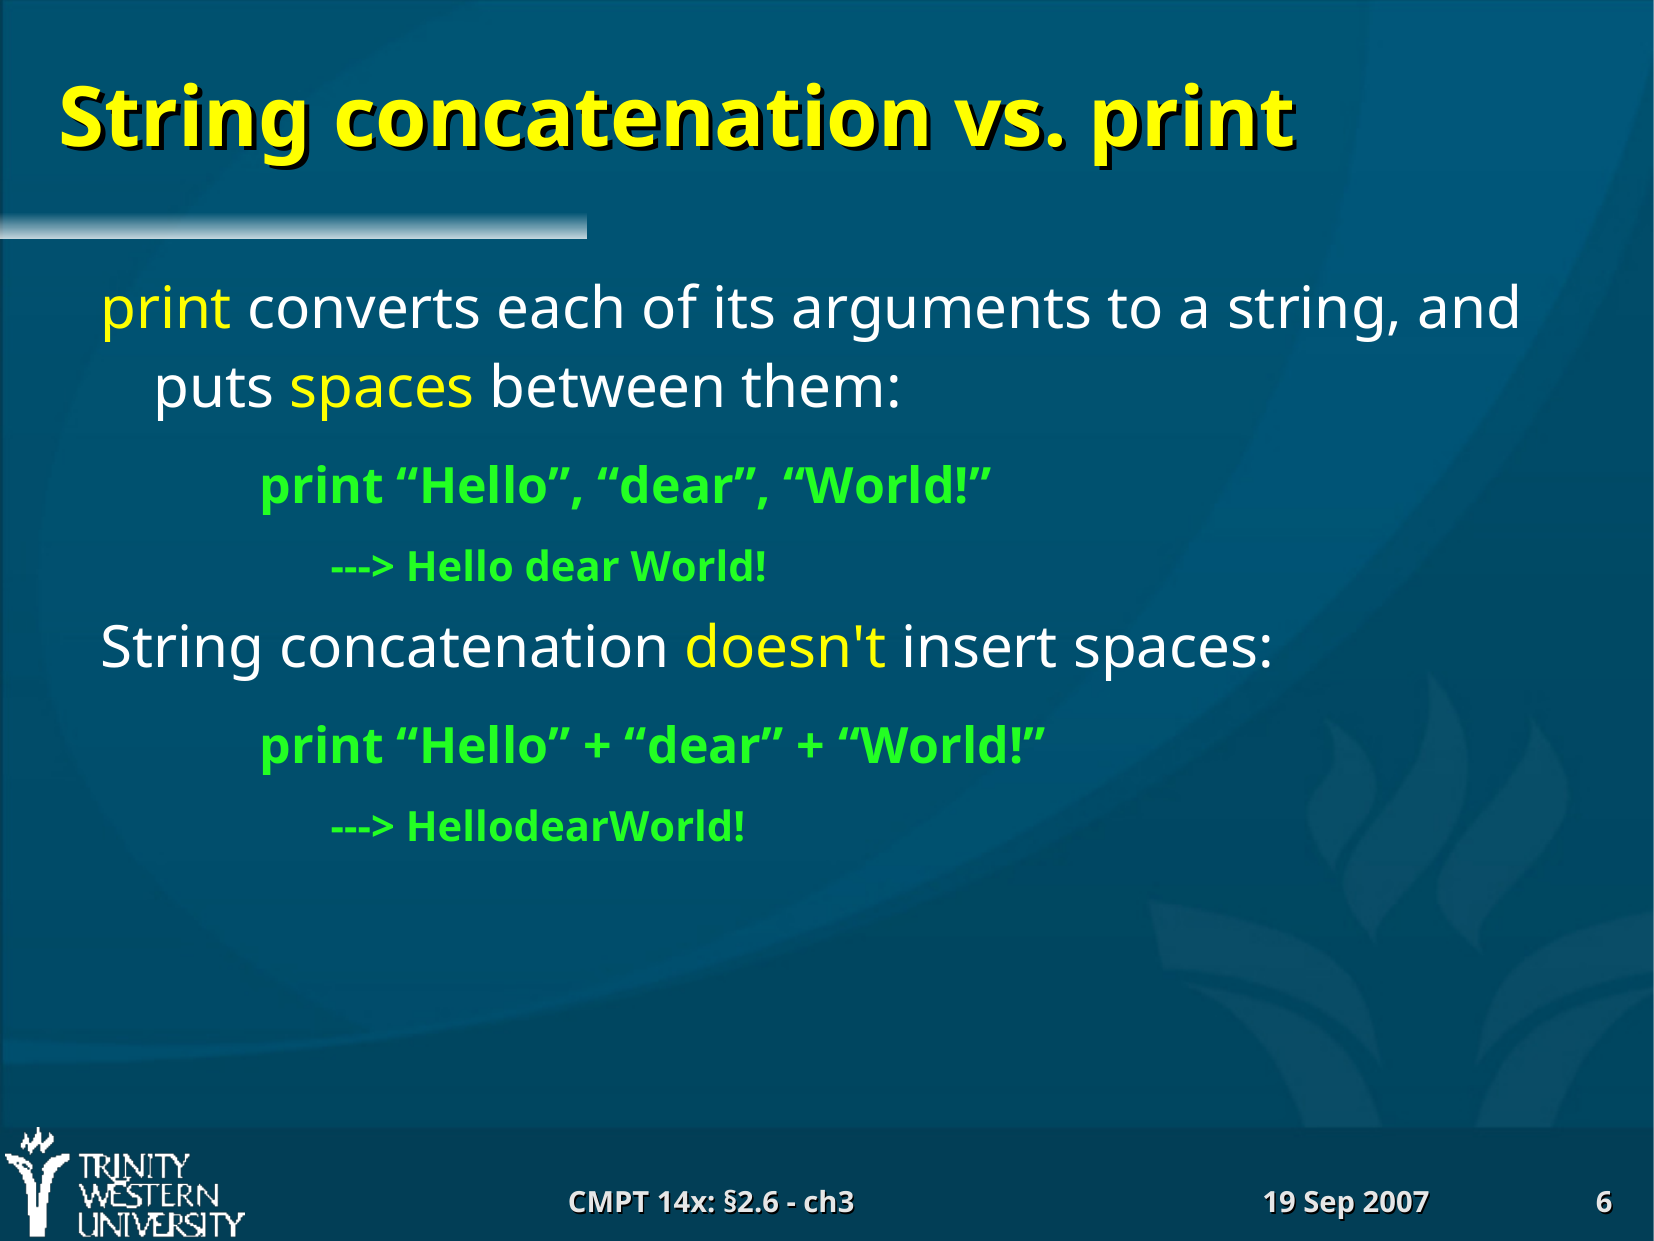

# String concatenation vs. print
print converts each of its arguments to a string, and puts spaces between them:
print “Hello”, “dear”, “World!”
---> Hello dear World!
String concatenation doesn't insert spaces:
print “Hello” + “dear” + “World!”
---> HellodearWorld!
CMPT 14x: §2.6 - ch3
19 Sep 2007
6